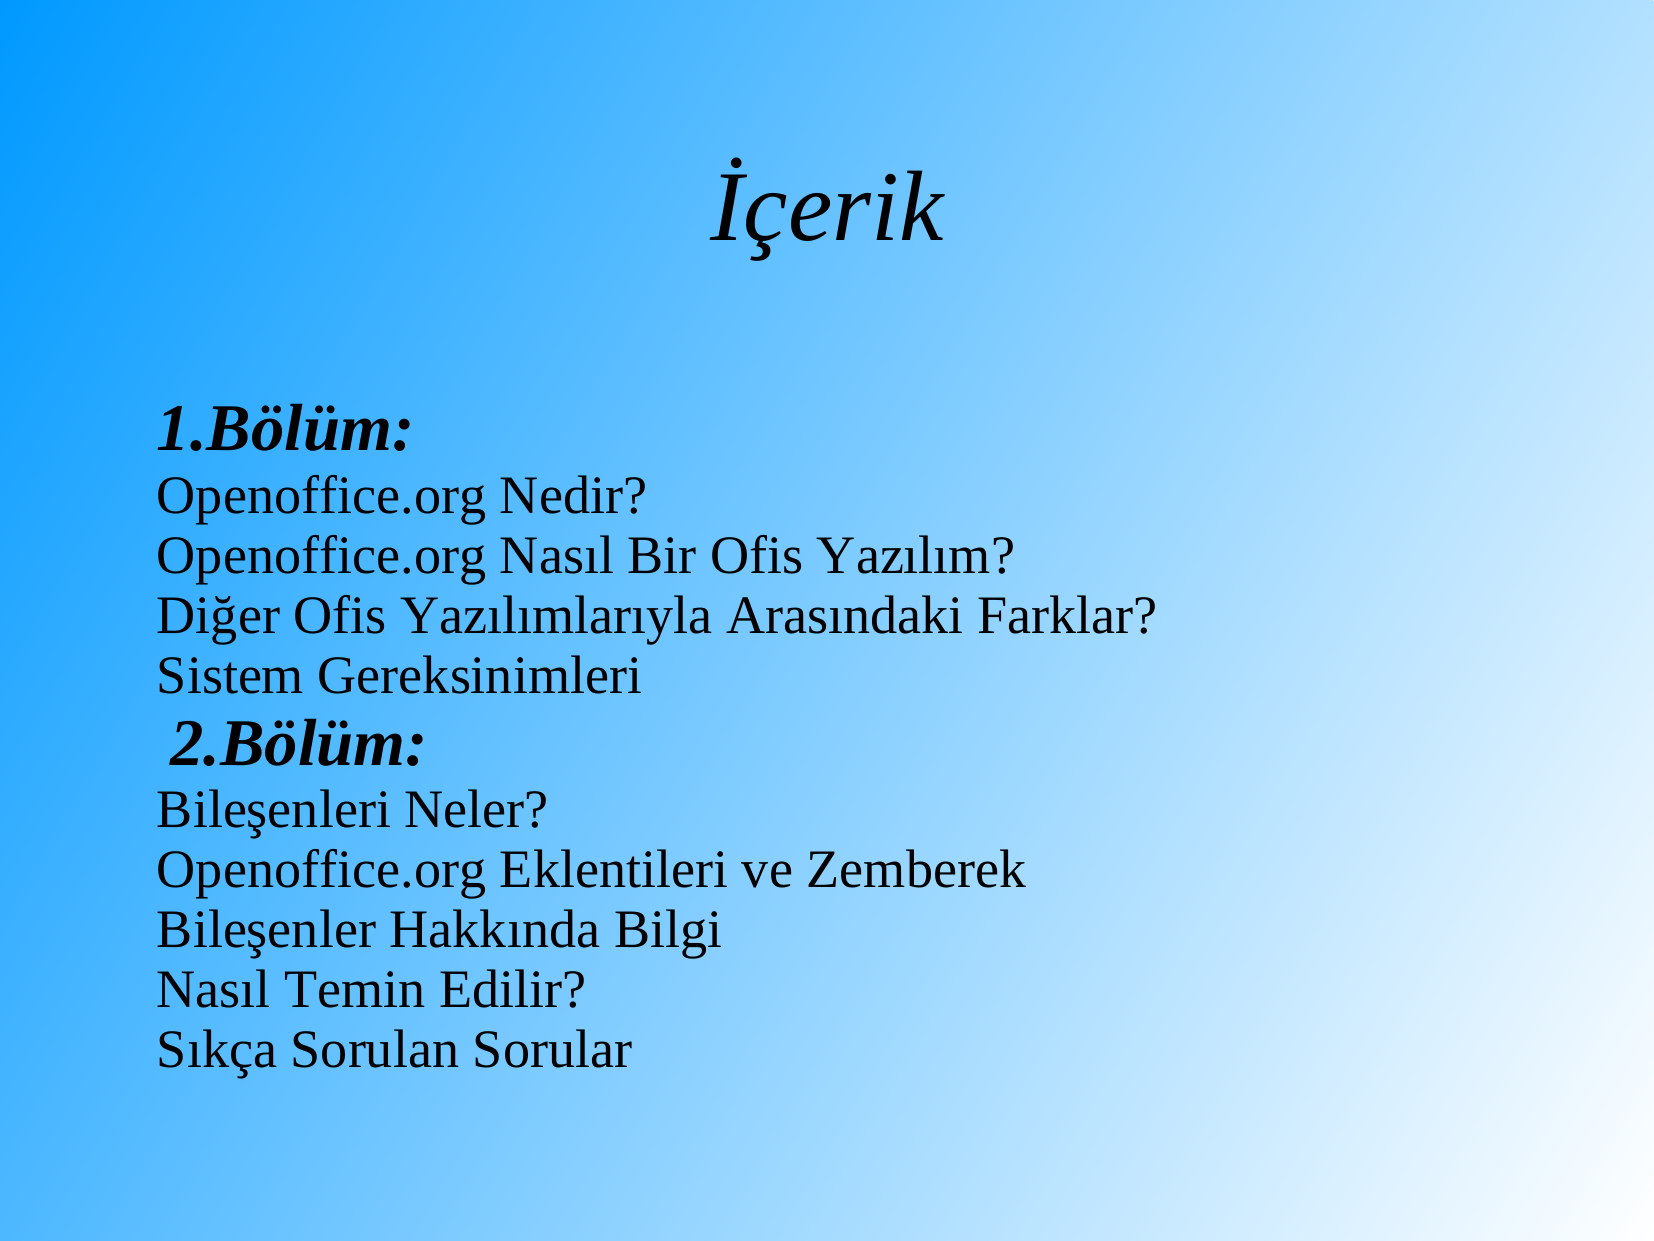

# İçerik
1.Bölüm:
Openoffice.org Nedir?
Openoffice.org Nasıl Bir Ofis Yazılım?
Diğer Ofis Yazılımlarıyla Arasındaki Farklar?
Sistem Gereksinimleri
 2.Bölüm:
Bileşenleri Neler?
Openoffice.org Eklentileri ve Zemberek
Bileşenler Hakkında Bilgi
Nasıl Temin Edilir?
Sıkça Sorulan Sorular